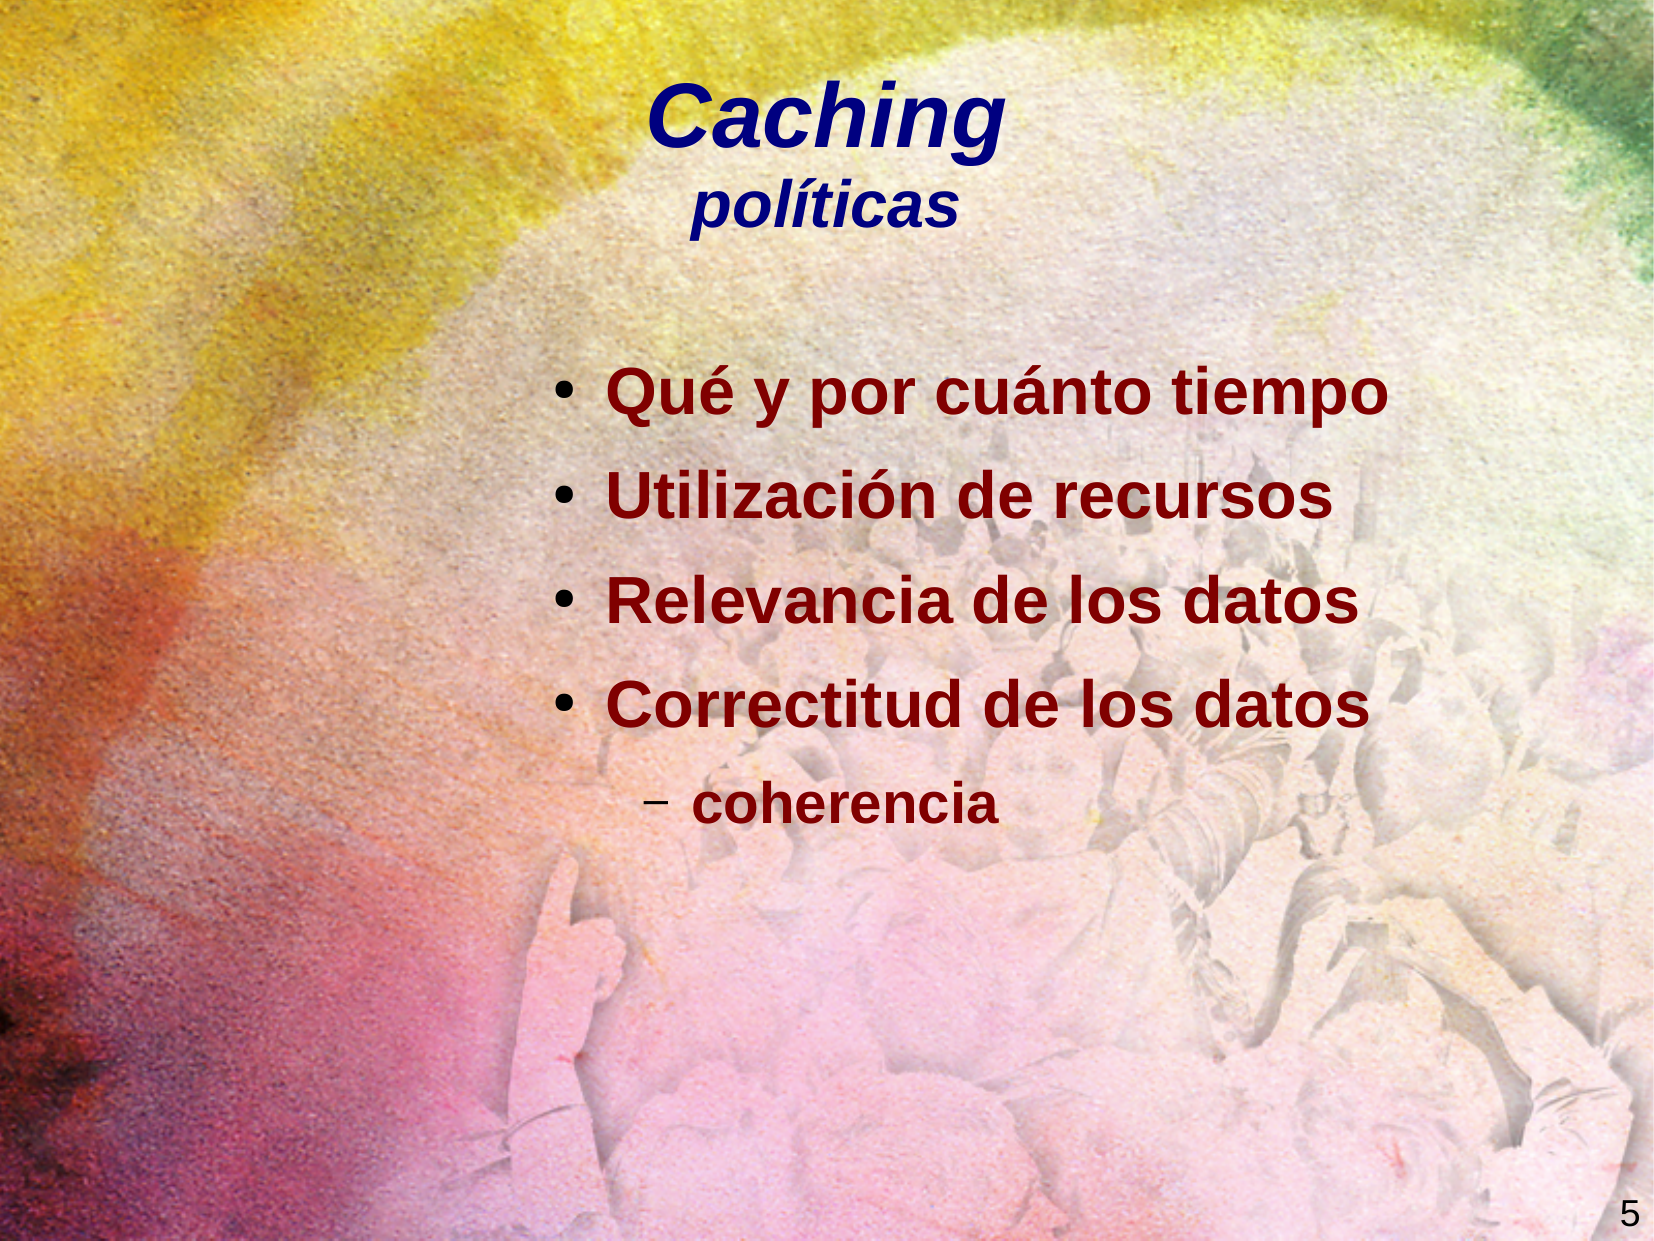

# Caching políticas
Qué y por cuánto tiempo
Utilización de recursos
Relevancia de los datos
Correctitud de los datos
coherencia
5